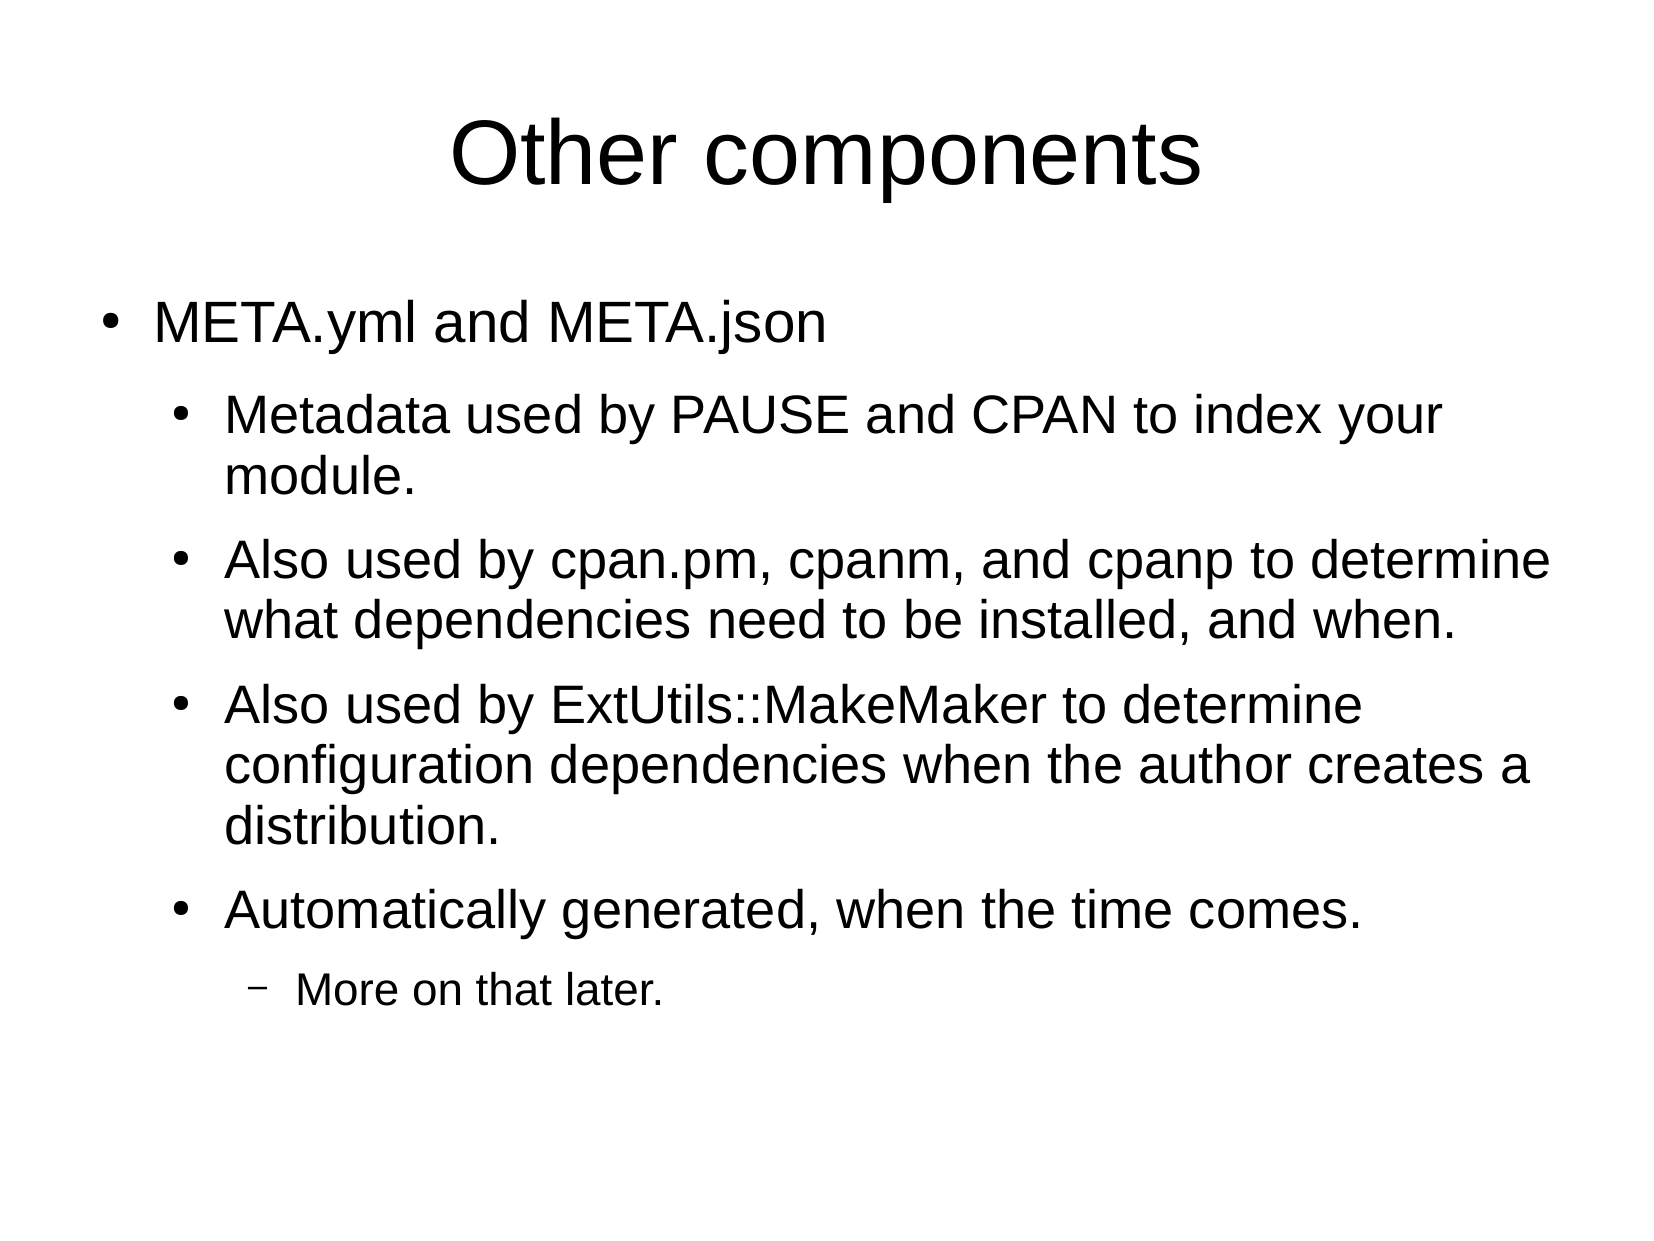

# Other components
META.yml and META.json
Metadata used by PAUSE and CPAN to index your module.
Also used by cpan.pm, cpanm, and cpanp to determine what dependencies need to be installed, and when.
Also used by ExtUtils::MakeMaker to determine configuration dependencies when the author creates a distribution.
Automatically generated, when the time comes.
More on that later.